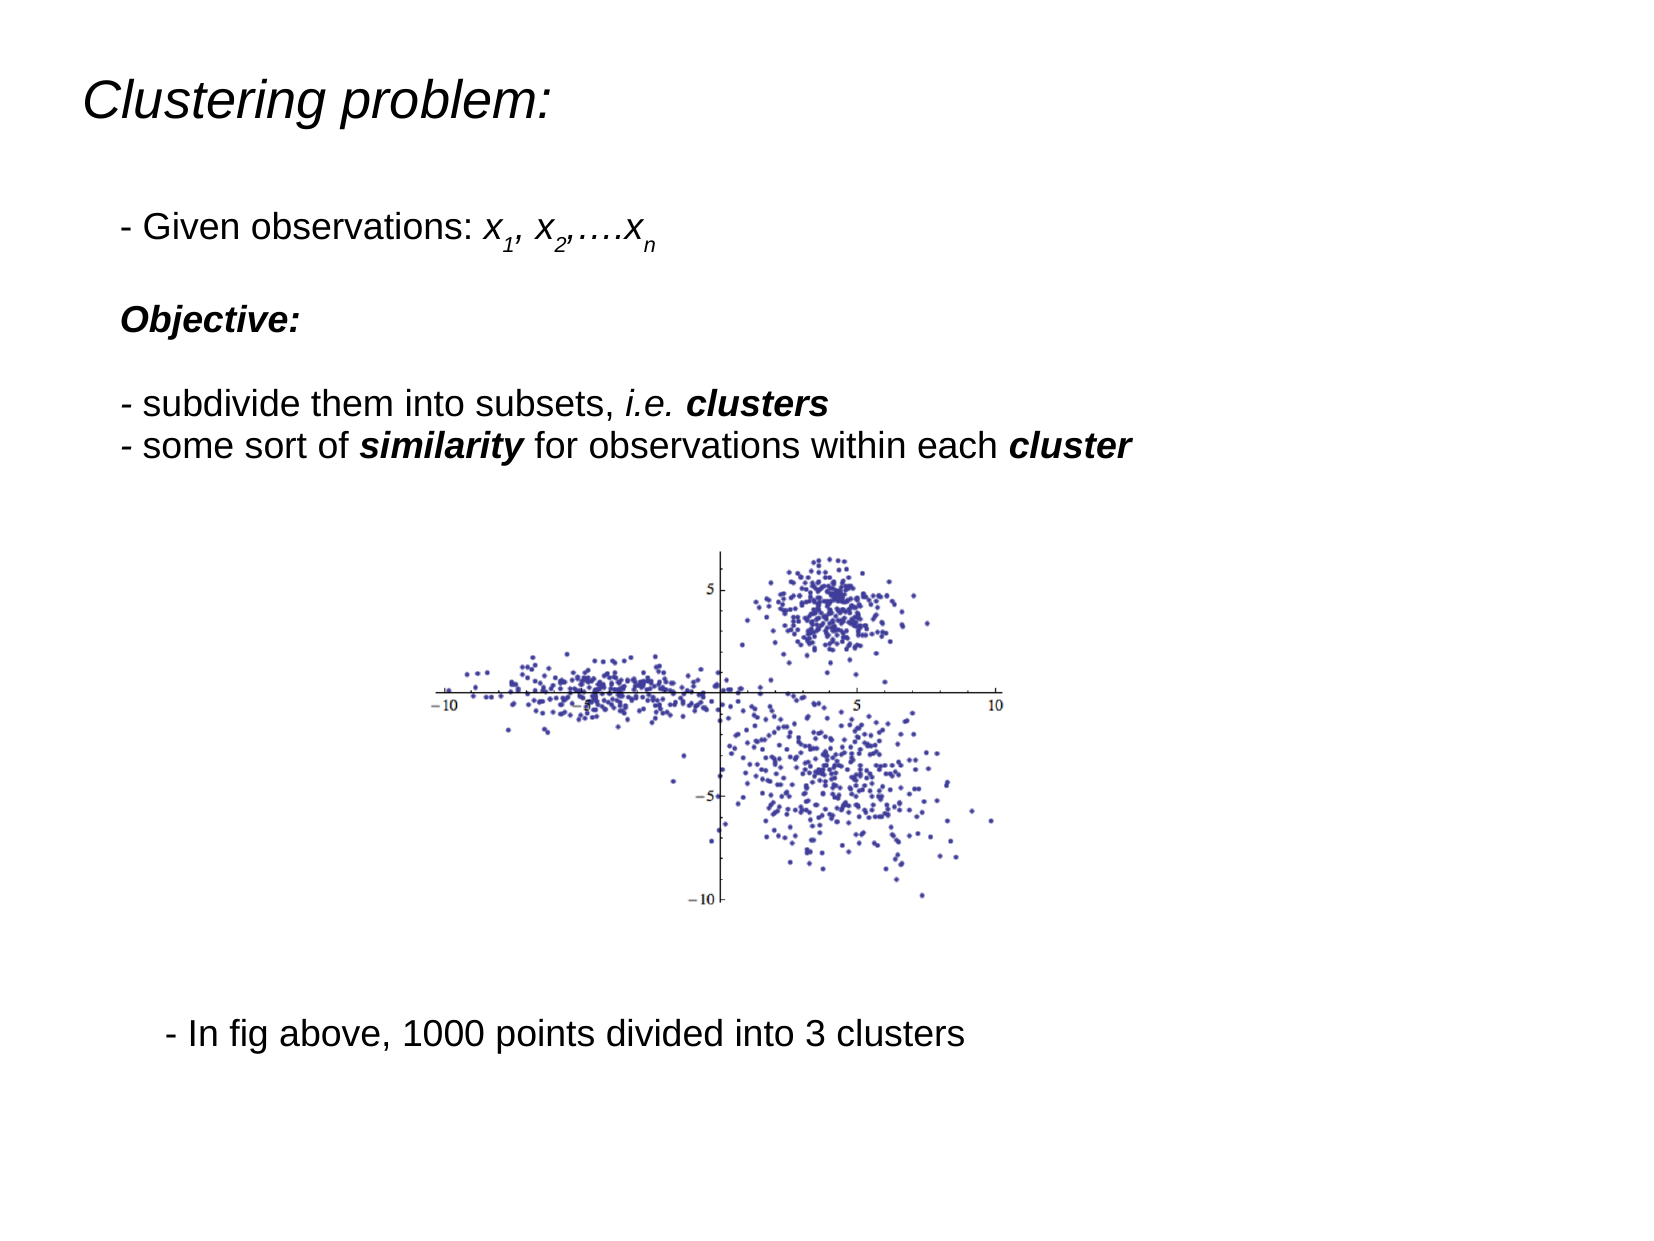

# Clustering problem:
- Given observations: x1, x2,….xn
Objective:
- subdivide them into subsets, i.e. clusters
- some sort of similarity for observations within each cluster
- In fig above, 1000 points divided into 3 clusters